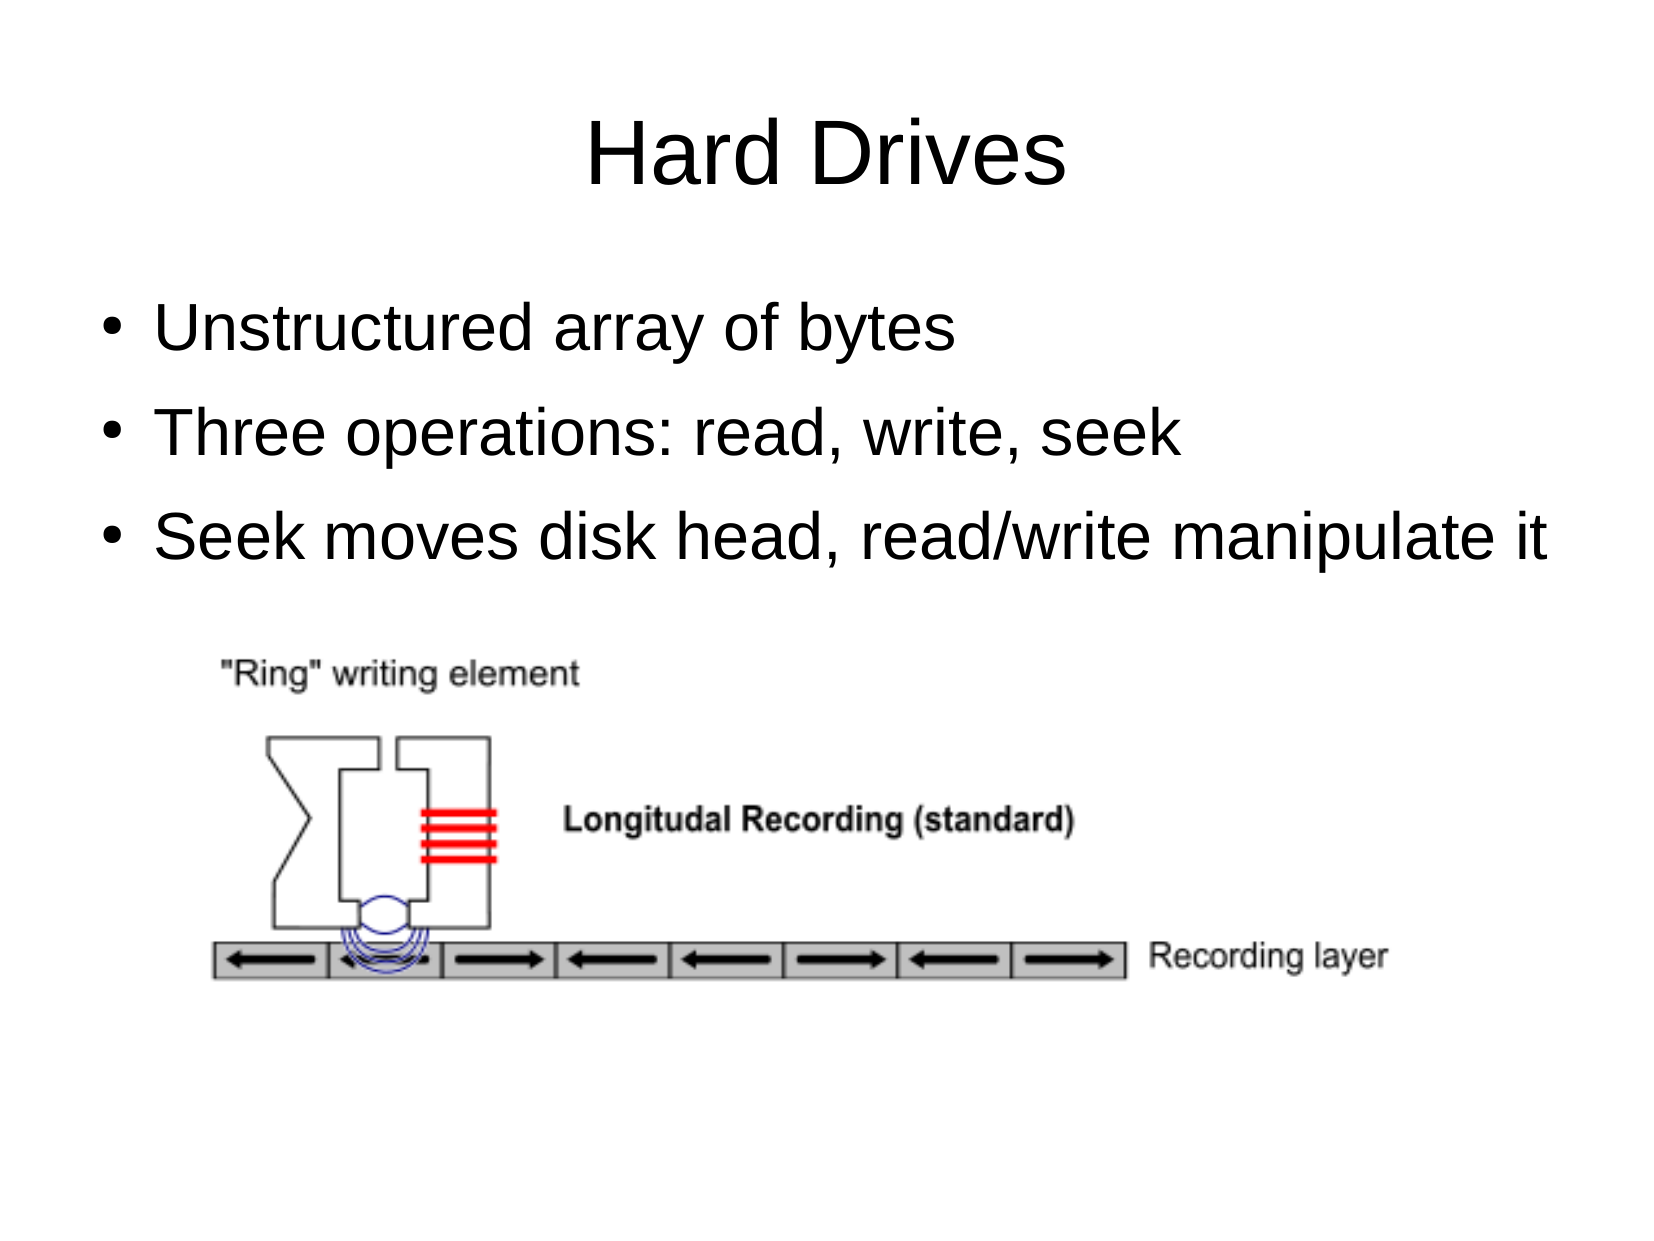

# Hard Drives
Unstructured array of bytes
Three operations: read, write, seek
Seek moves disk head, read/write manipulate it